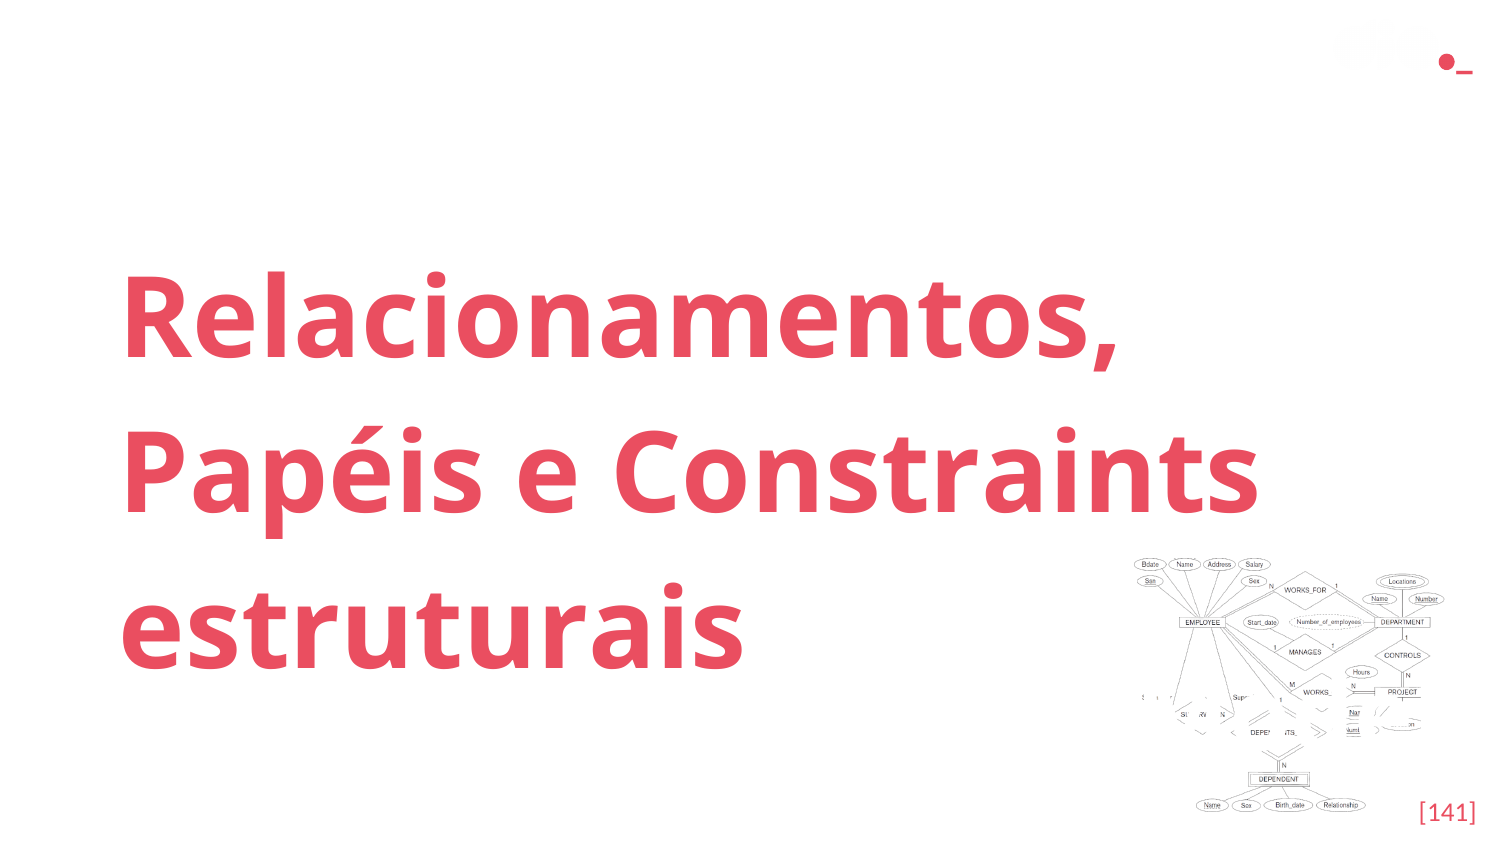

Relacionamentos, Papéis e Constraints estruturais
ER Model